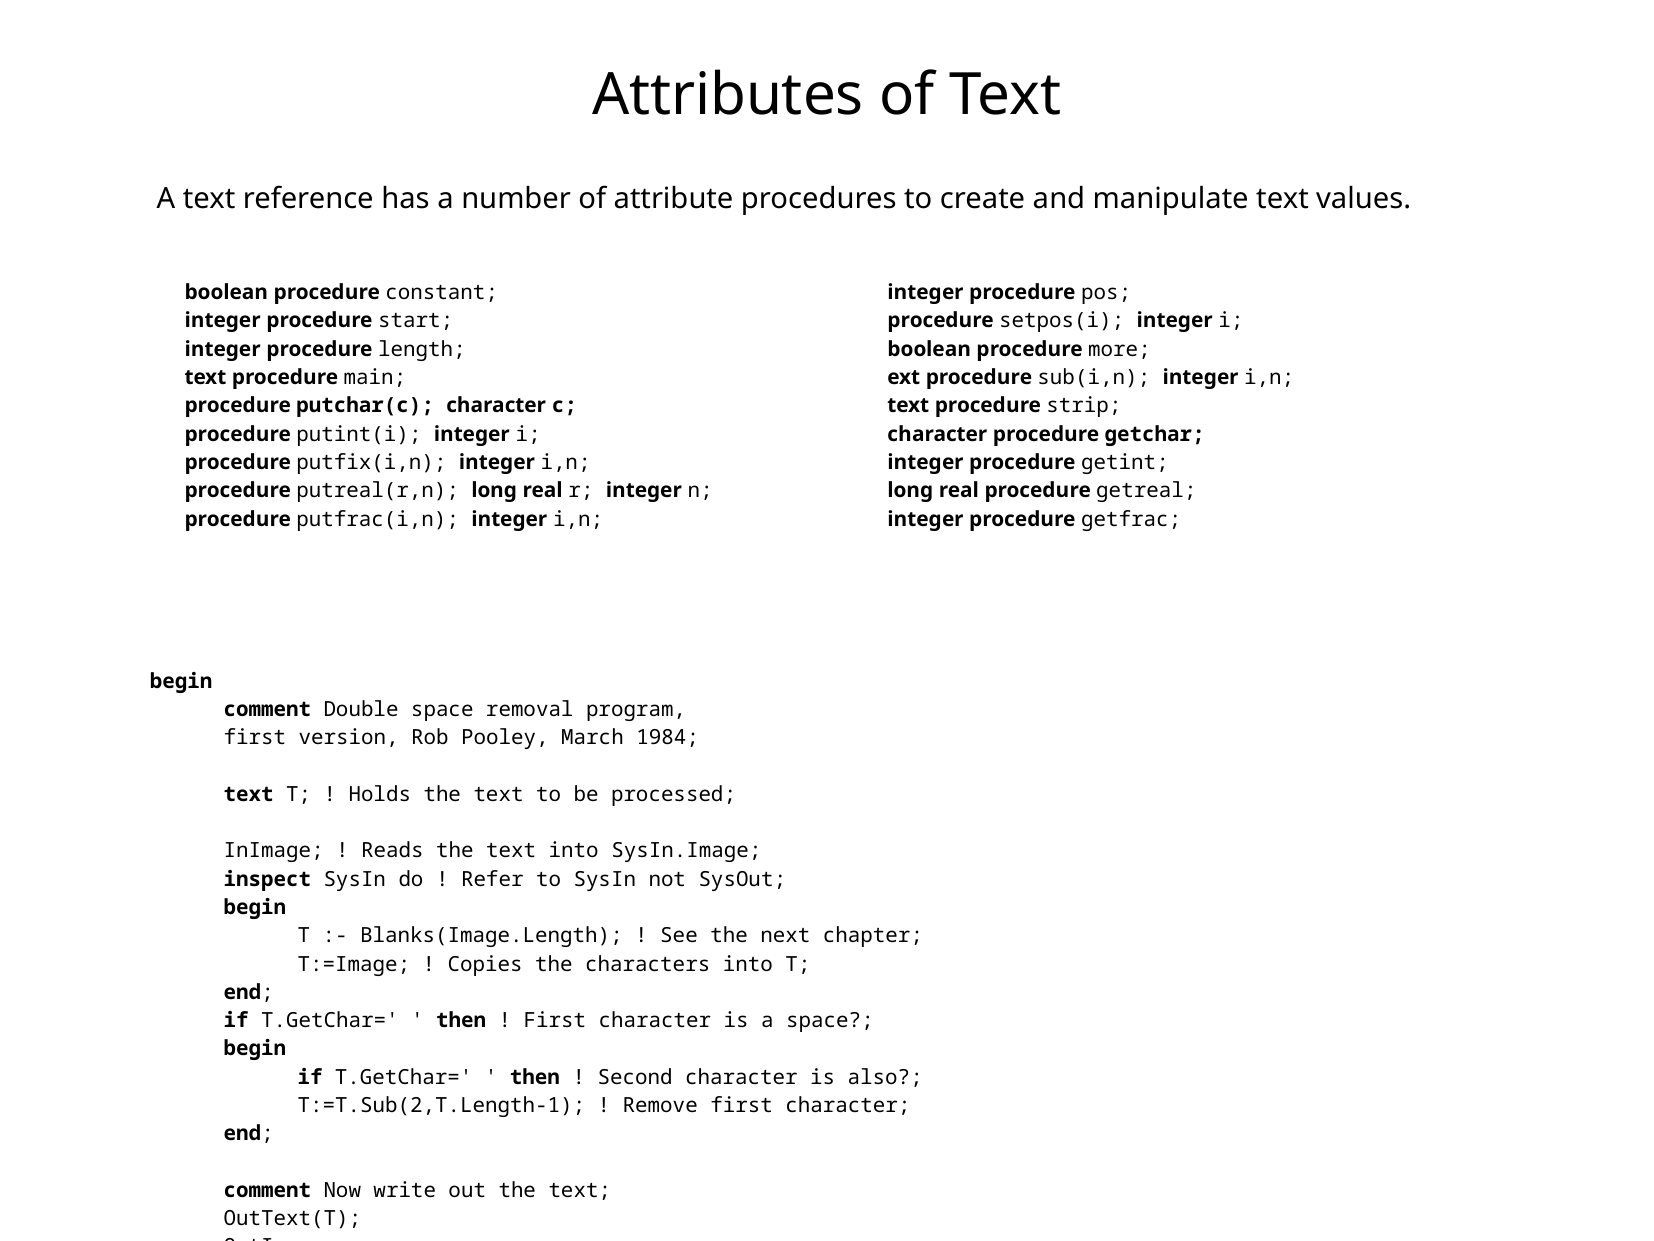

# Attributes of Text
A text reference has a number of attribute procedures to create and manipulate text values.
boolean procedure constant;
integer procedure start;
integer procedure length;
text procedure main;
procedure putchar(c); character c;
procedure putint(i); integer i;
procedure putfix(i,n); integer i,n;
procedure putreal(r,n); long real r; integer n;
procedure putfrac(i,n); integer i,n;
integer procedure pos;
procedure setpos(i); integer i;
boolean procedure more;
ext procedure sub(i,n); integer i,n;
text procedure strip;
character procedure getchar;
integer procedure getint;
long real procedure getreal;
integer procedure getfrac;
begin
	comment Double space removal program,
	first version, Rob Pooley, March 1984;
	text T; ! Holds the text to be processed;
	InImage; ! Reads the text into SysIn.Image;
	inspect SysIn do ! Refer to SysIn not SysOut;
	begin
		T :- Blanks(Image.Length); ! See the next chapter;
		T:=Image; ! Copies the characters into T;
	end;
	if T.GetChar=' ' then ! First character is a space?;
	begin
		if T.GetChar=' ' then ! Second character is also?;
		T:=T.Sub(2,T.Length-1); ! Remove first character;
	end;
	comment Now write out the text;
	OutText(T);
	OutImage
end Double space remover